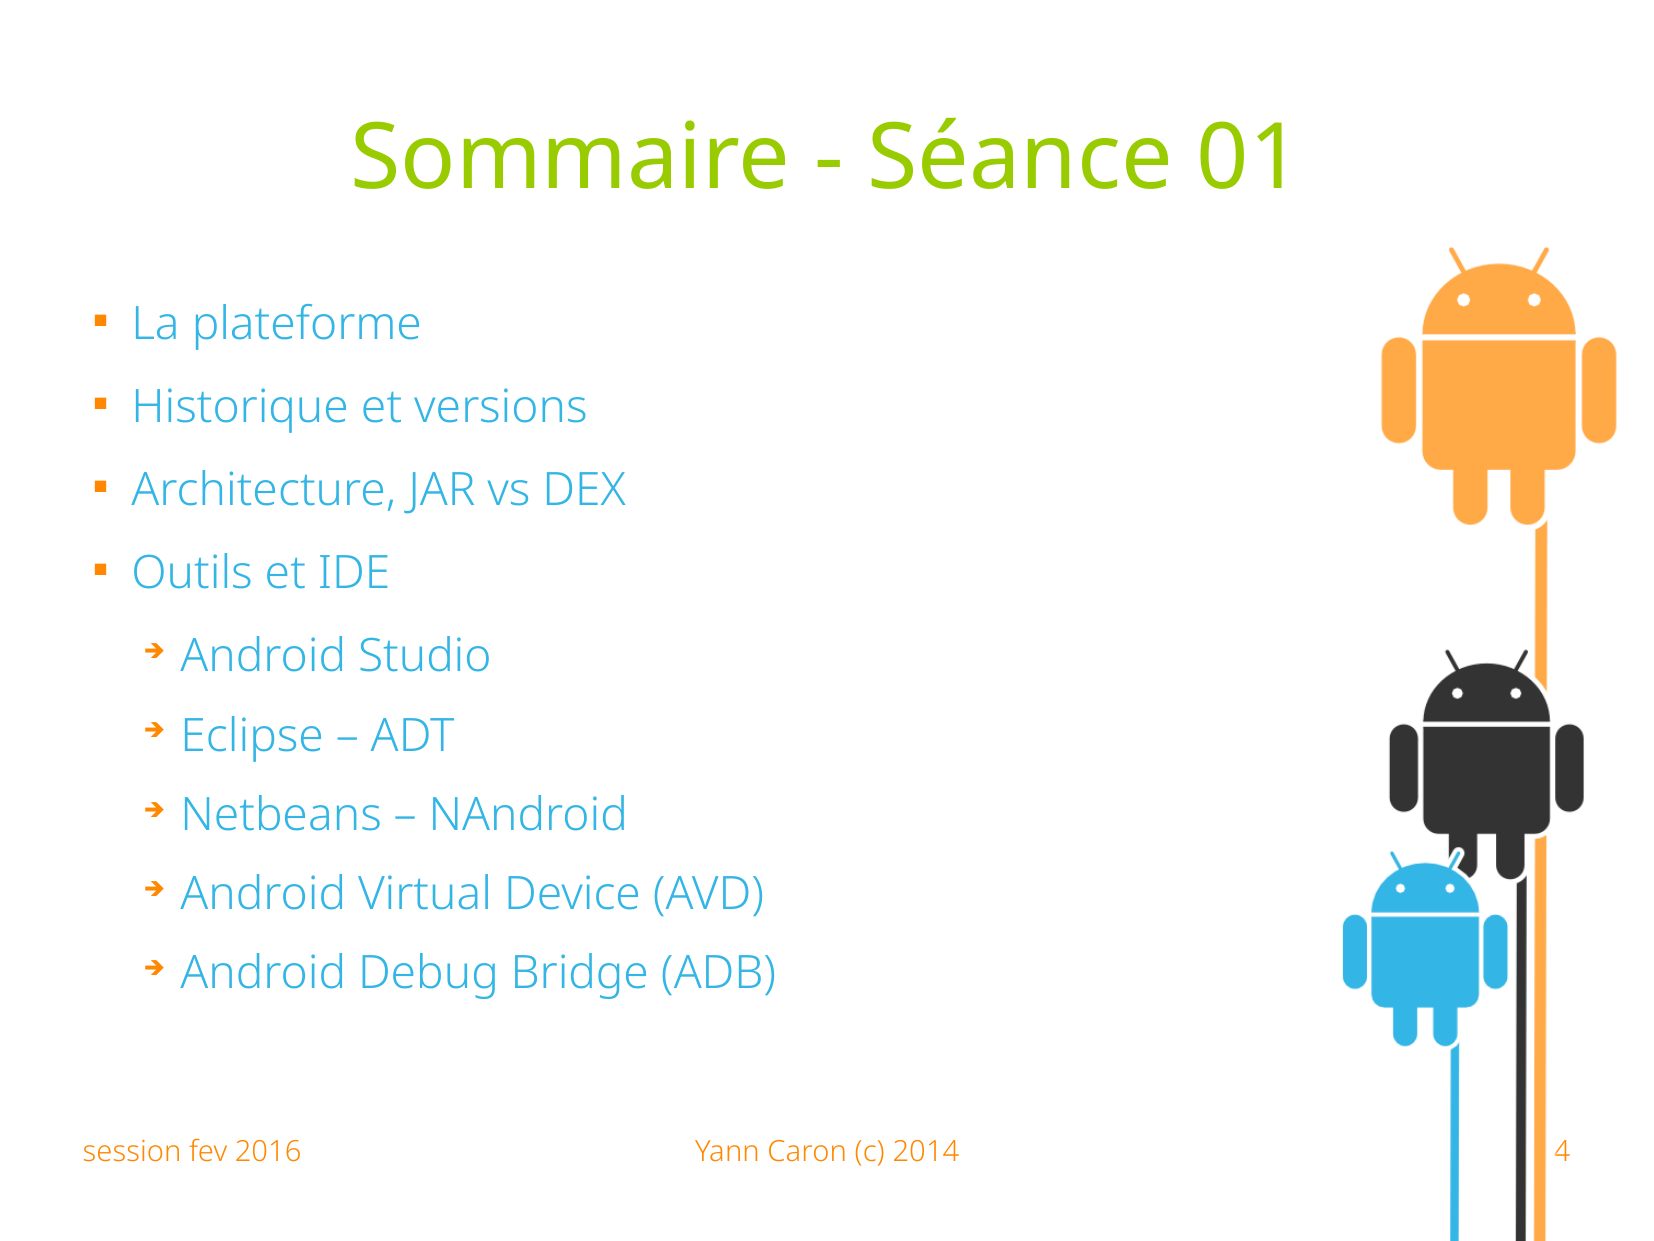

# Sommaire - Séance 01
La plateforme
Historique et versions
Architecture, JAR vs DEX
Outils et IDE
Android Studio
Eclipse – ADT
Netbeans – NAndroid
Android Virtual Device (AVD)
Android Debug Bridge (ADB)
session fev 2016
Yann Caron (c) 2014
4